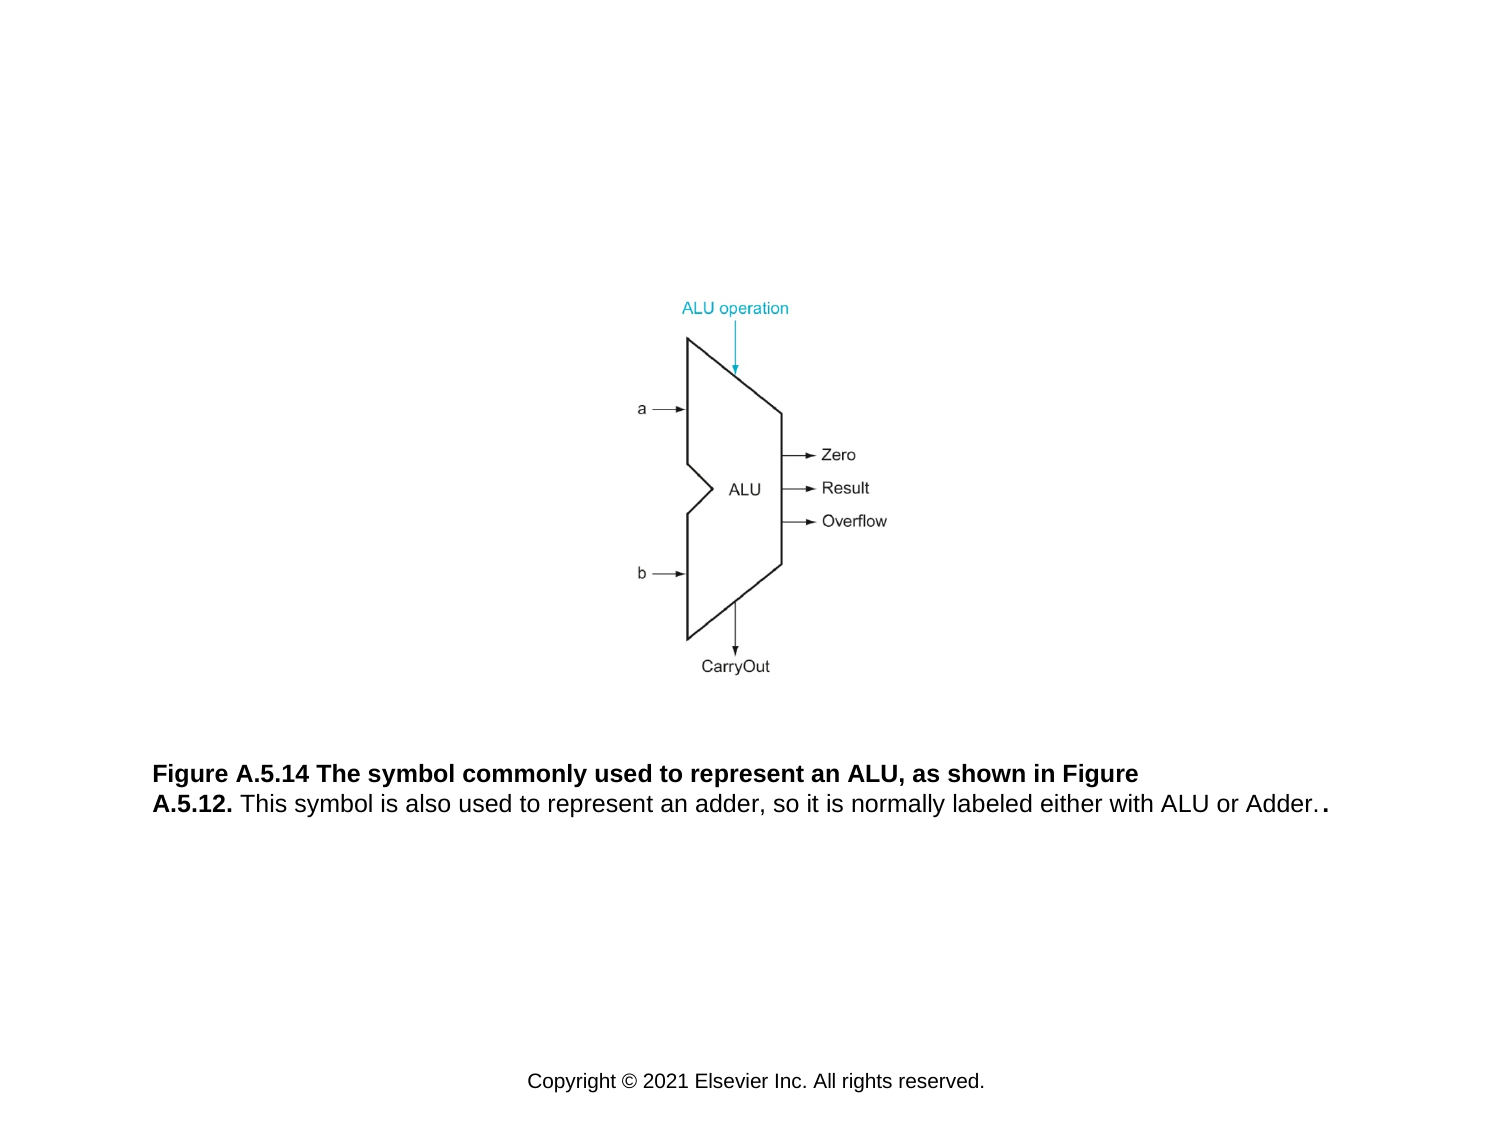

Figure A.5.14 The symbol commonly used to represent an ALU, as shown in Figure
A.5.12. This symbol is also used to represent an adder, so it is normally labeled either with ALU or Adder..
Copyright © 2021 Elsevier Inc. All rights reserved.